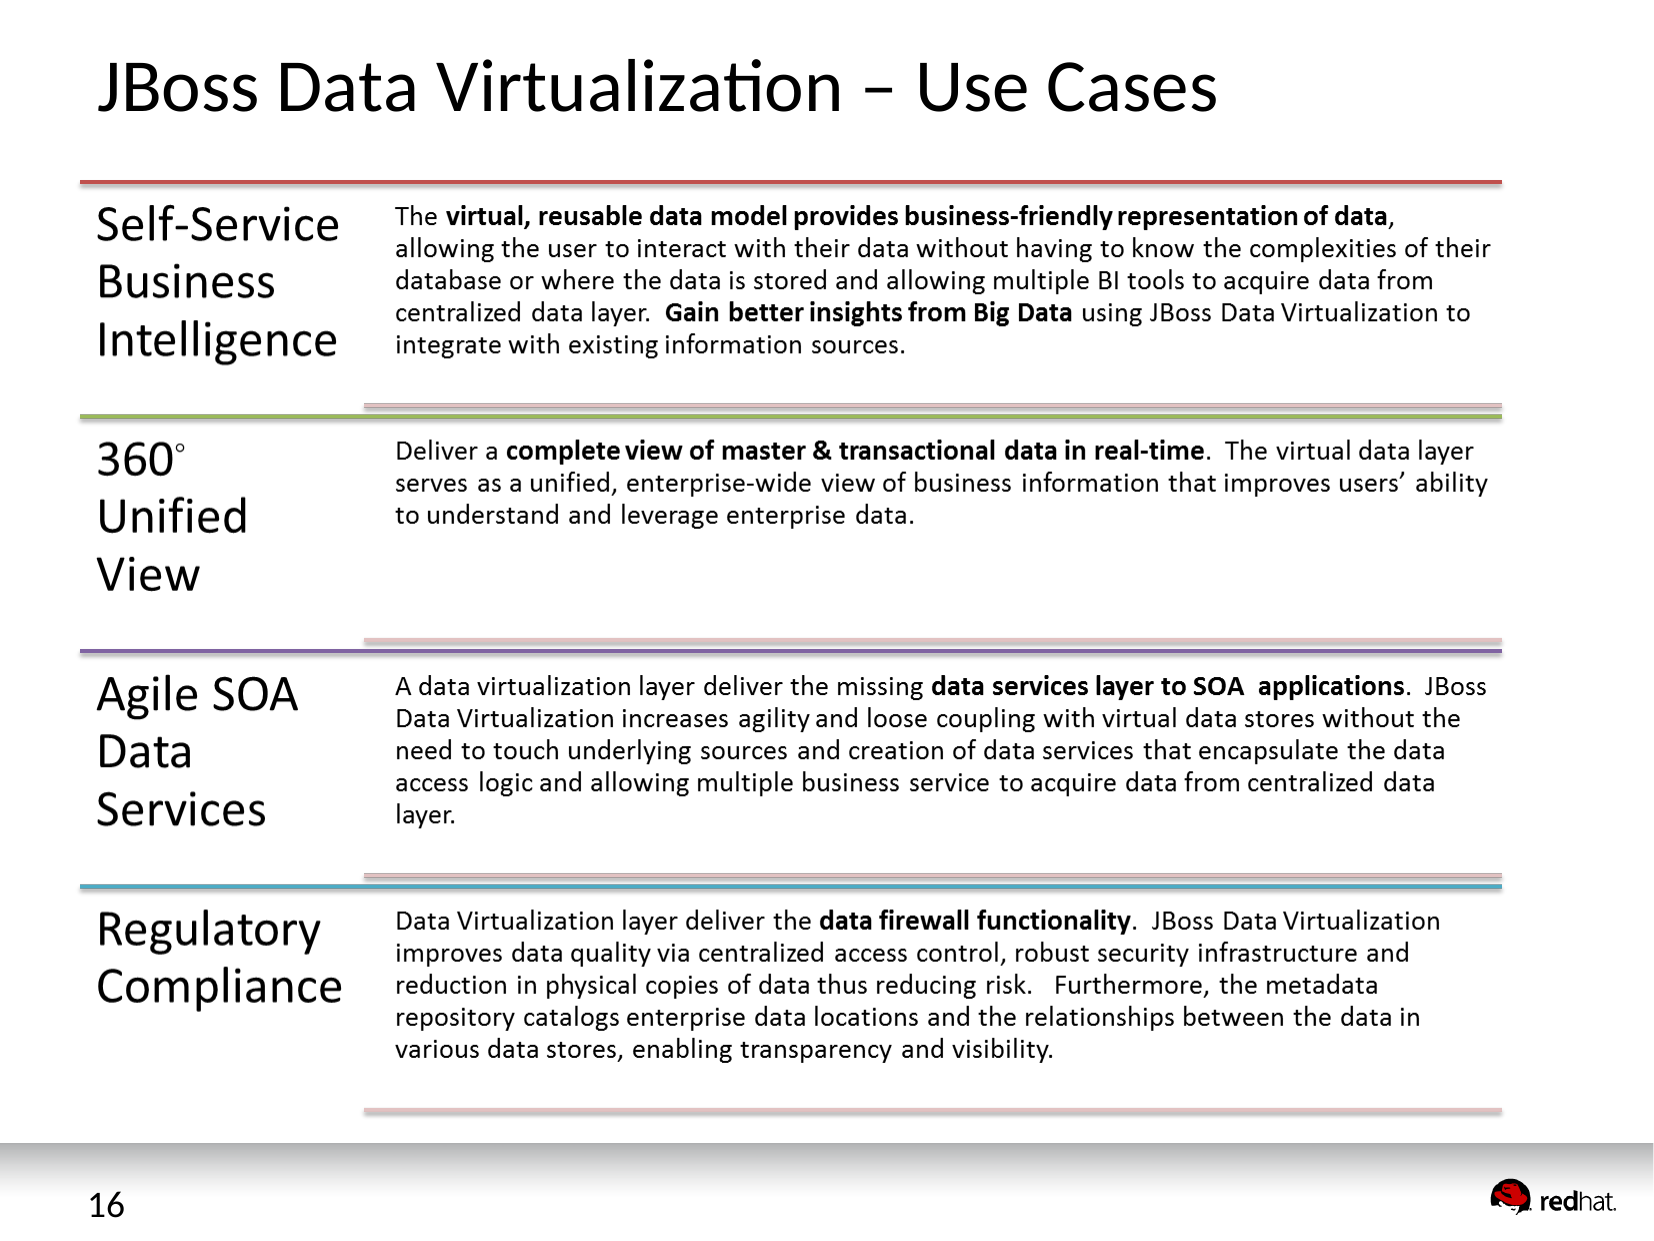

# JBoss Data Virtualization – Use Cases